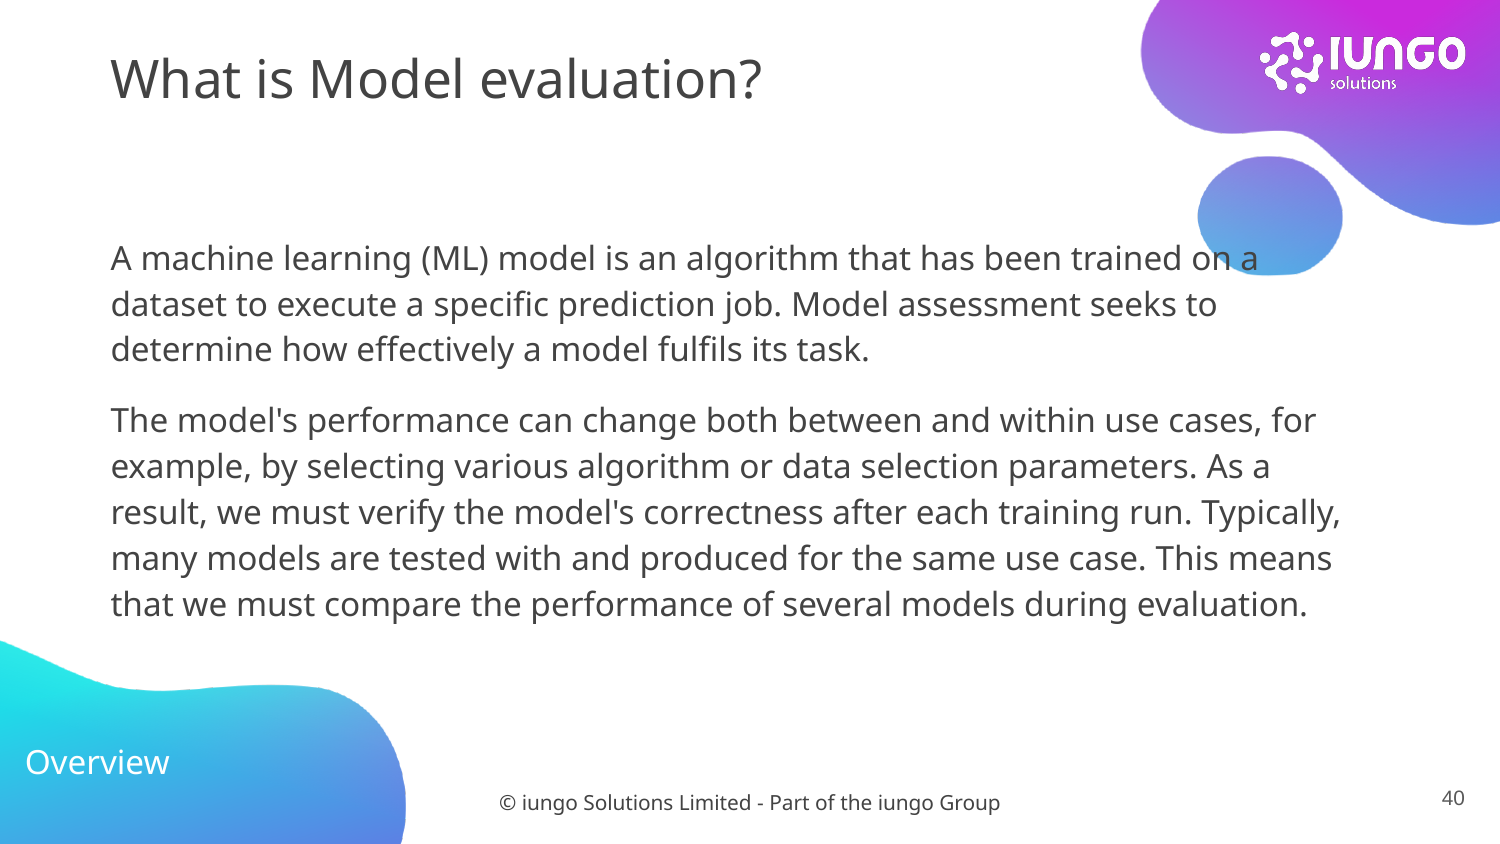

# What is Model evaluation?
A machine learning (ML) model is an algorithm that has been trained on a dataset to execute a specific prediction job. Model assessment seeks to determine how effectively a model fulfils its task.
The model's performance can change both between and within use cases, for example, by selecting various algorithm or data selection parameters. As a result, we must verify the model's correctness after each training run. Typically, many models are tested with and produced for the same use case. This means that we must compare the performance of several models during evaluation.
Overview